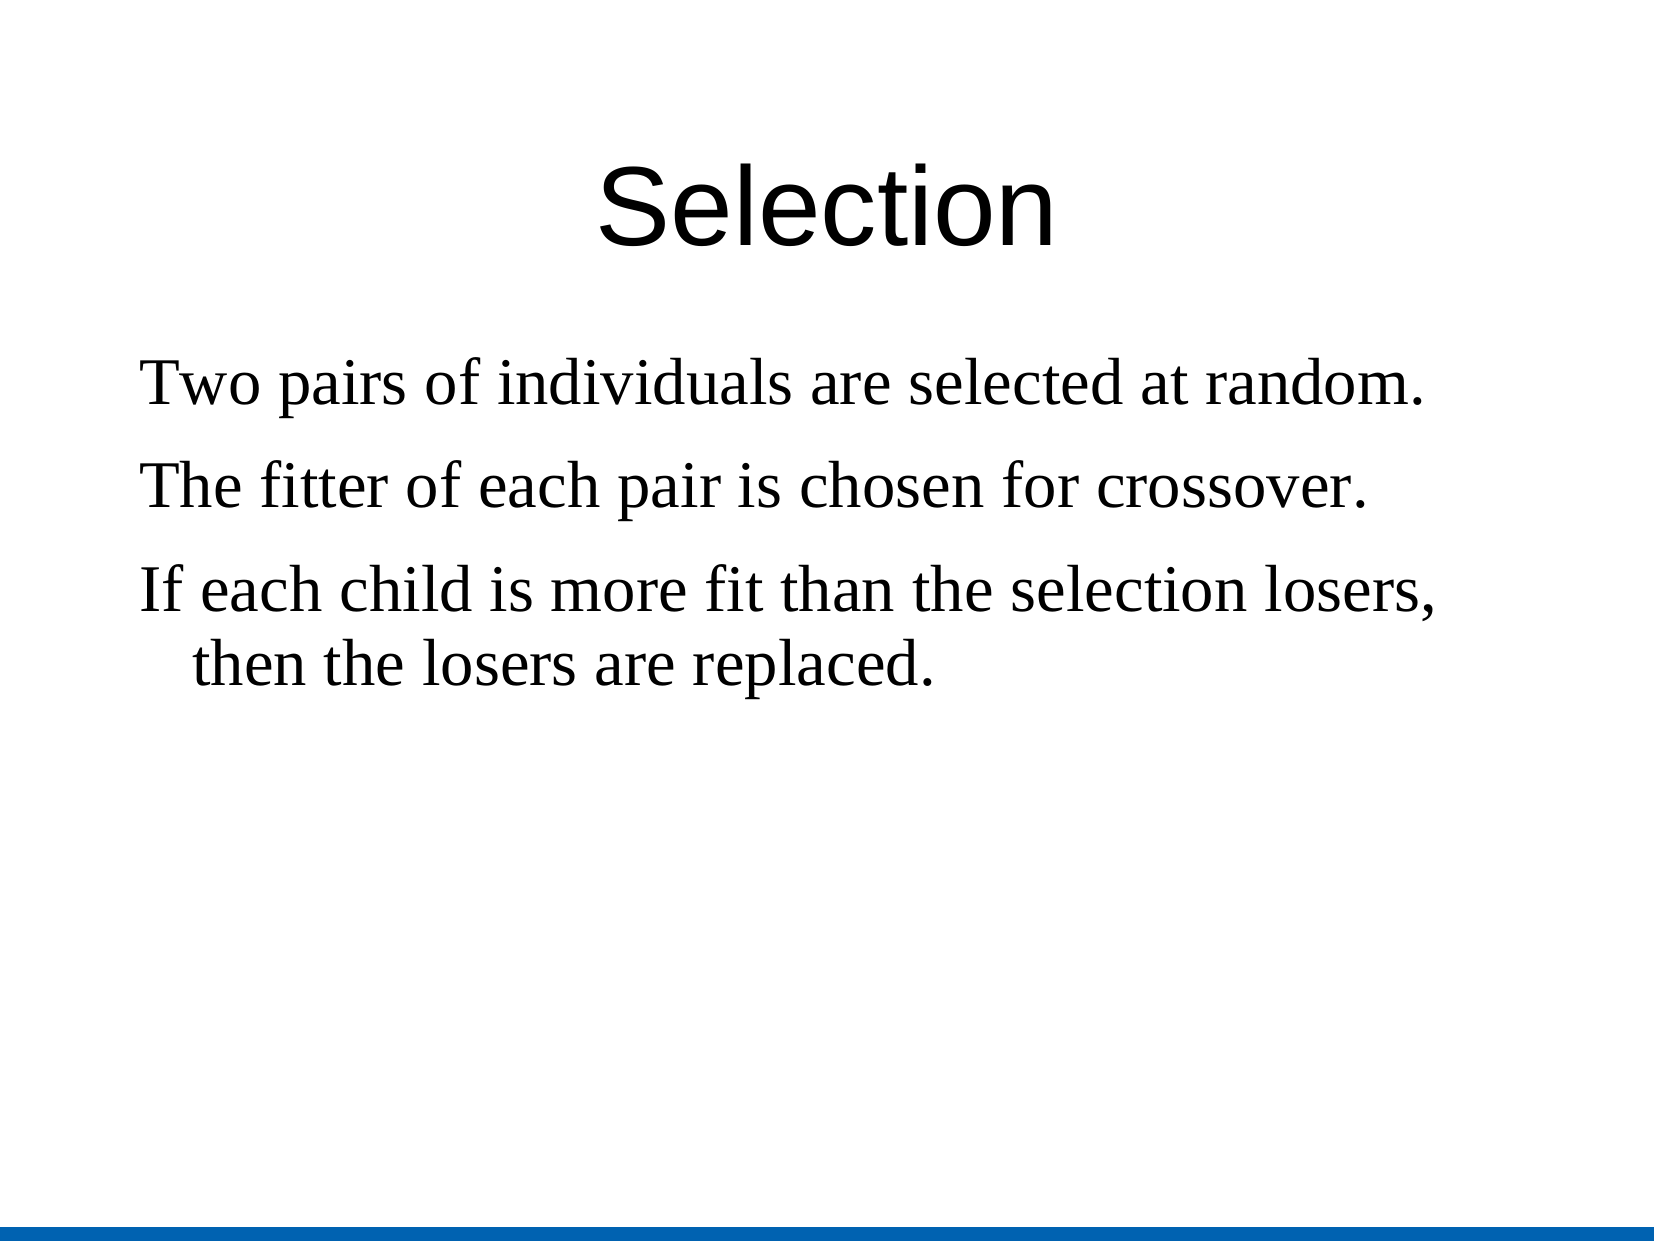

# Selection
Two pairs of individuals are selected at random.
The fitter of each pair is chosen for crossover.
If each child is more fit than the selection losers, then the losers are replaced.